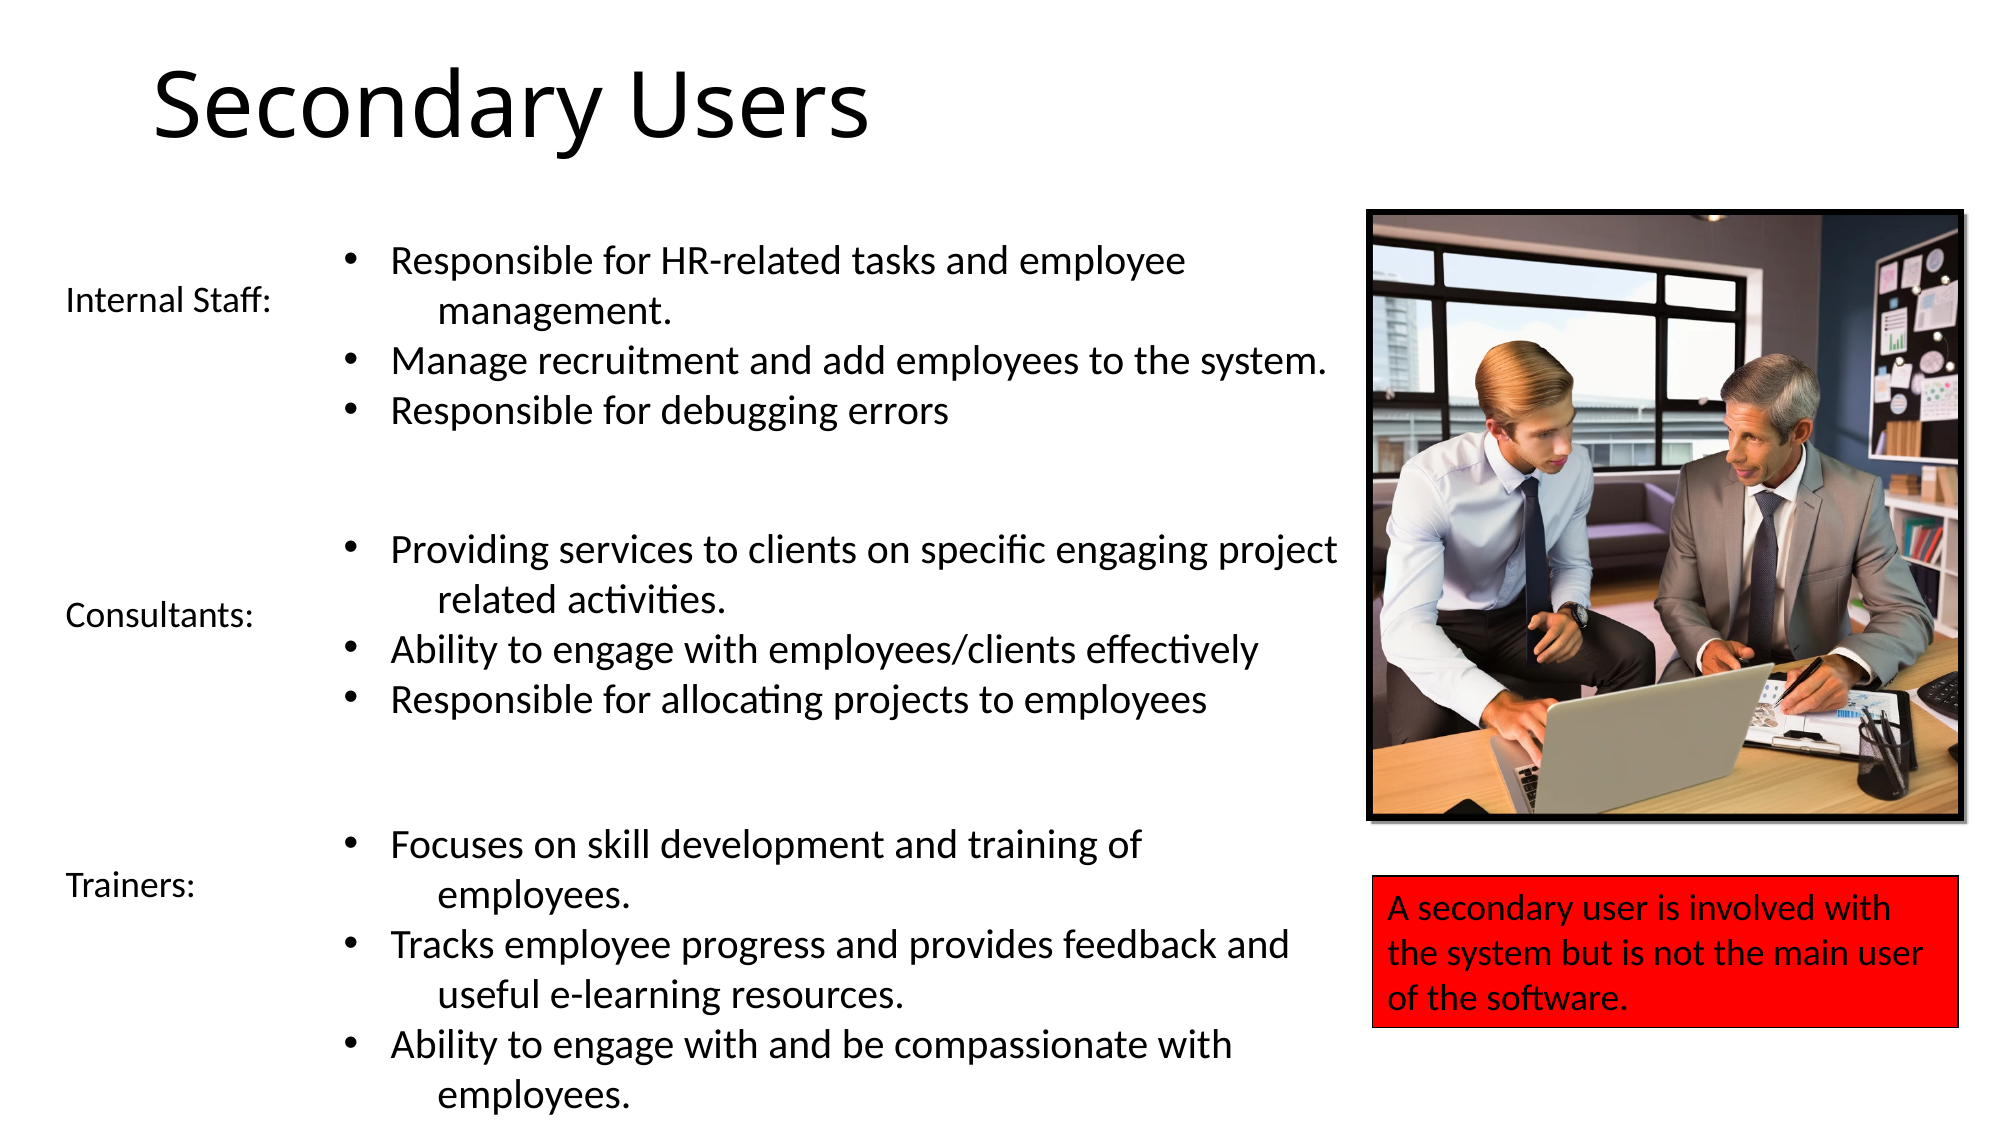

# Secondary Users
Responsible for HR-related tasks and employee management.
Manage recruitment and add employees to the system.
Responsible for debugging errors
Internal Staff:
Consultants:
Trainers:
Providing services to clients on specific engaging project related activities.
Ability to engage with employees/clients effectively
Responsible for allocating projects to employees
Focuses on skill development and training of employees.
Tracks employee progress and provides feedback and useful e-learning resources.
Ability to engage with and be compassionate with employees.
A secondary user is involved with the system but is not the main user of the software.